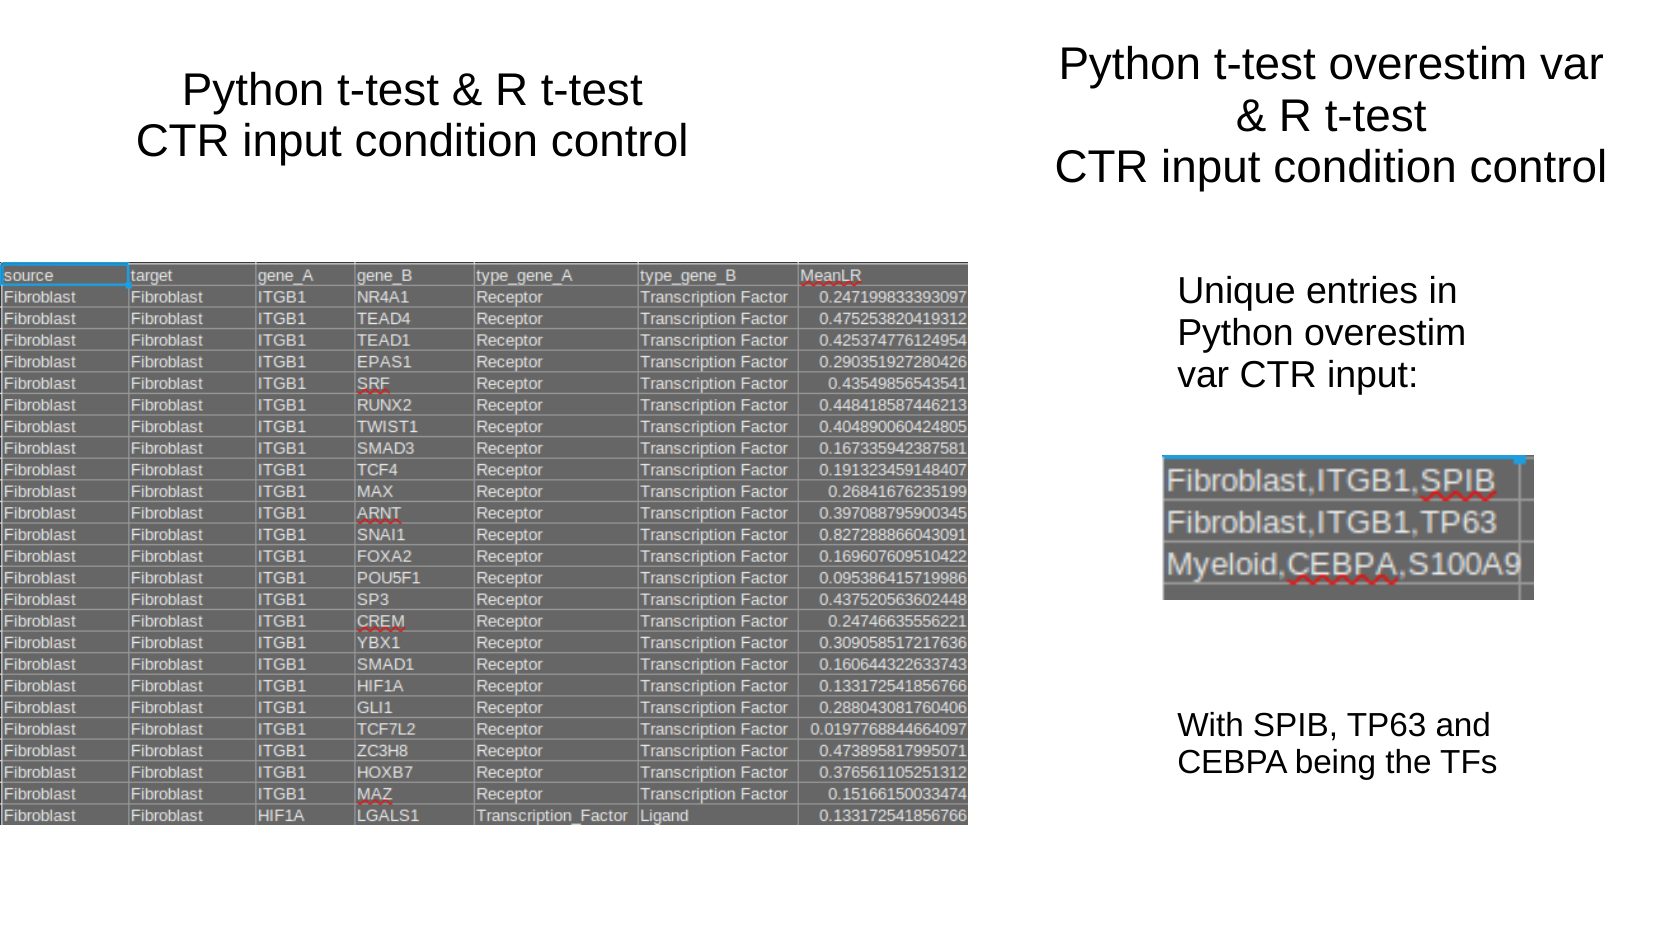

# Python t-test & R t-test CTR input condition control
Python t-test overestim var & R t-test
CTR input condition control
Unique entries in Python overestim var CTR input:
With SPIB, TP63 and CEBPA being the TFs